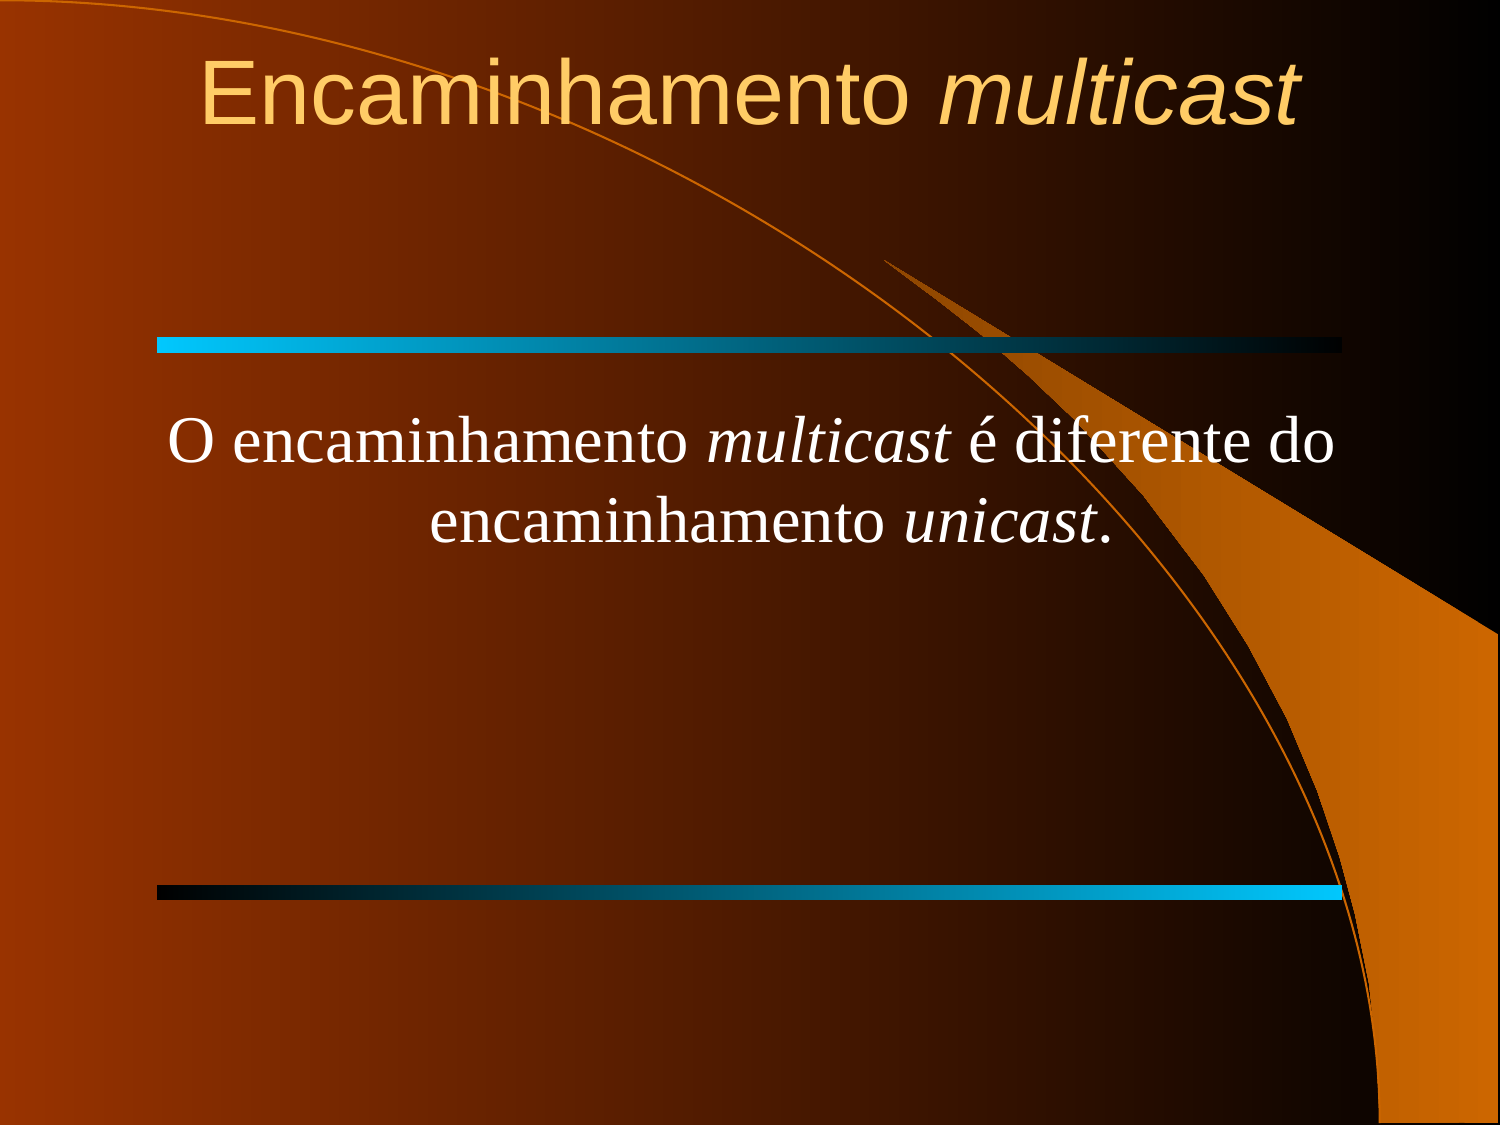

# Encaminhamento multicast
O encaminhamento multicast é diferente do encaminhamento unicast.